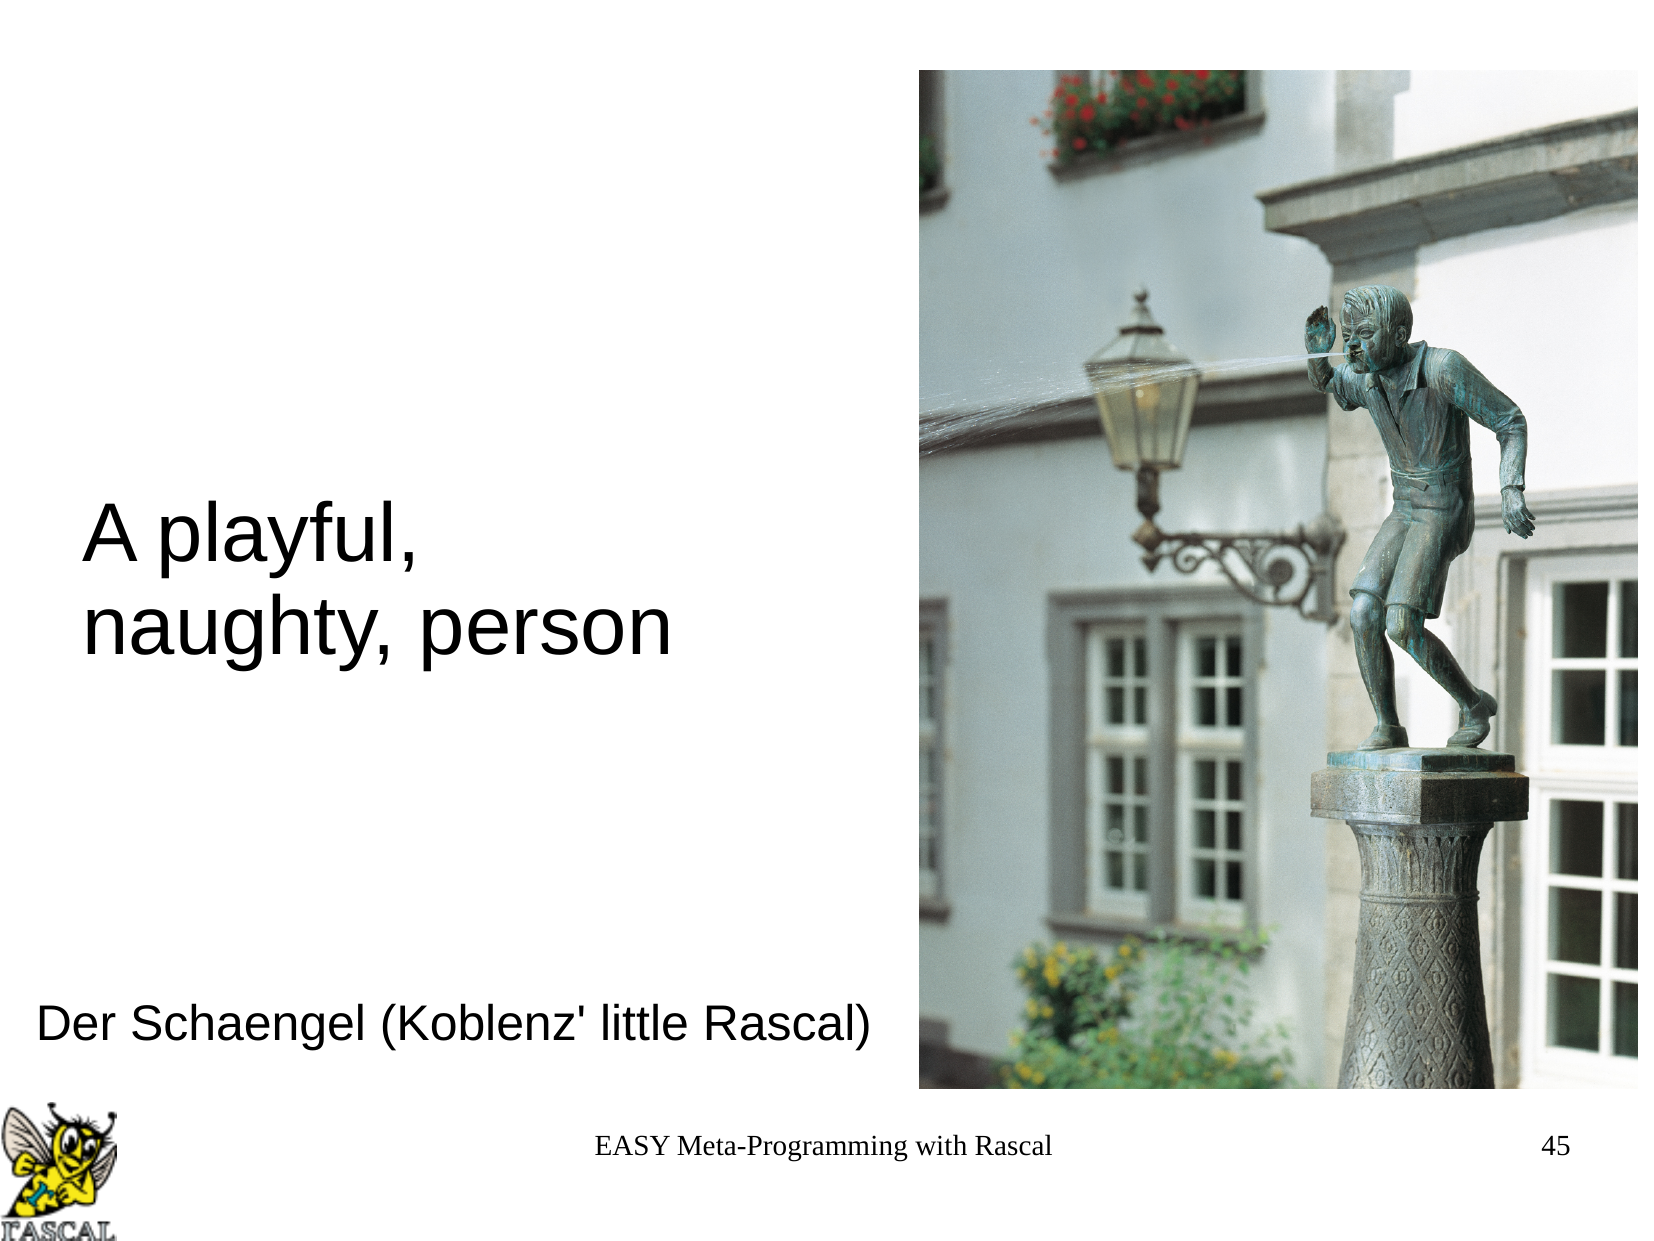

# A playful,
naughty, person
Der Schaengel (Koblenz' little Rascal)
45